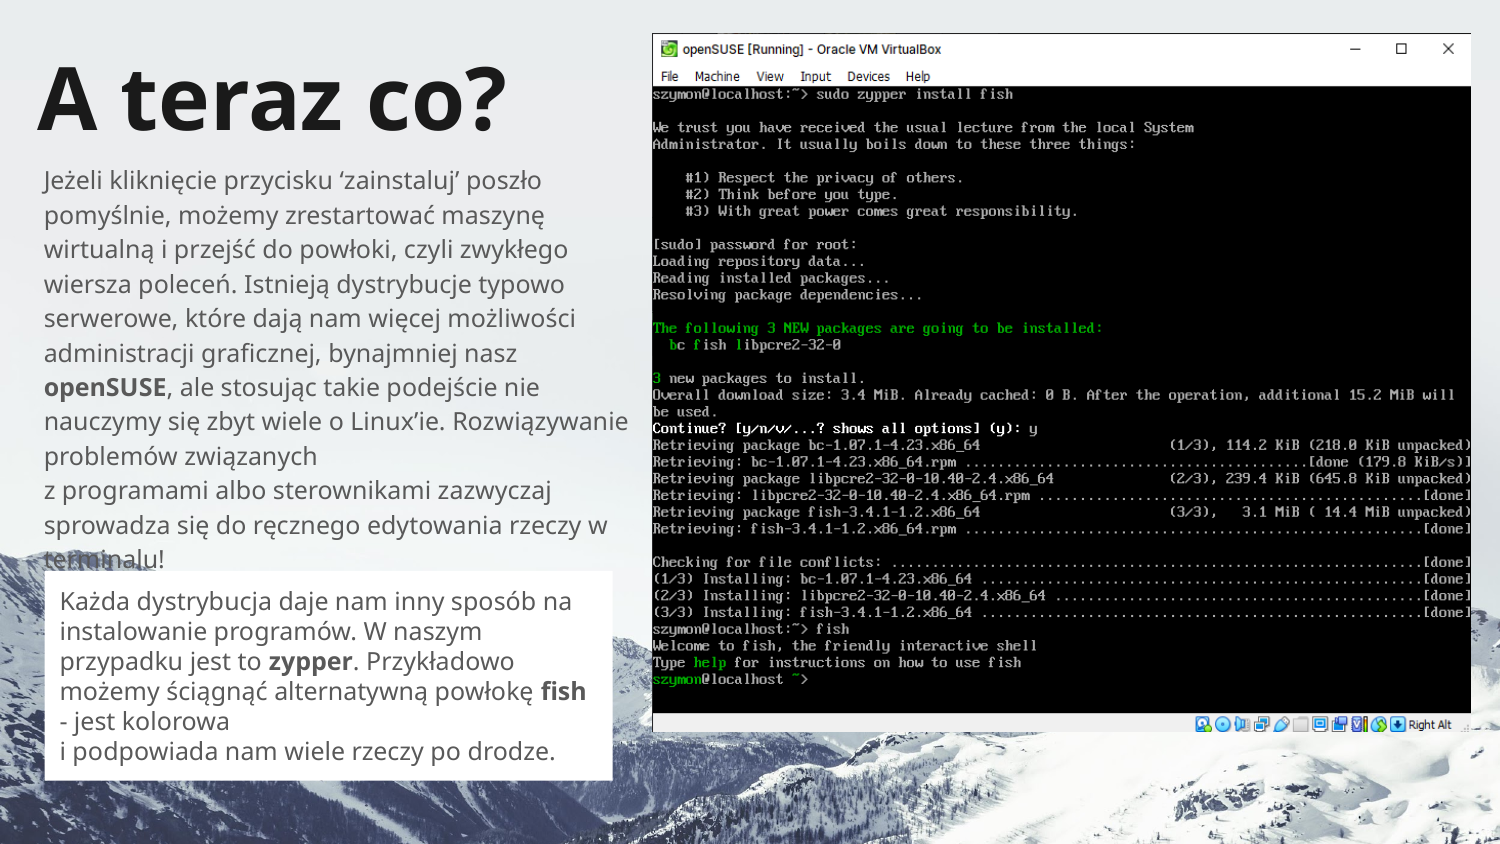

# A teraz co?
Jeżeli kliknięcie przycisku ‘zainstaluj’ poszło pomyślnie, możemy zrestartować maszynę wirtualną i przejść do powłoki, czyli zwykłego wiersza poleceń. Istnieją dystrybucje typowo serwerowe, które dają nam więcej możliwości administracji graficznej, bynajmniej nasz openSUSE, ale stosując takie podejście nie nauczymy się zbyt wiele o Linux’ie. Rozwiązywanie problemów związanych
z programami albo sterownikami zazwyczaj sprowadza się do ręcznego edytowania rzeczy w terminalu!
Każda dystrybucja daje nam inny sposób na instalowanie programów. W naszym przypadku jest to zypper. Przykładowo możemy ściągnąć alternatywną powłokę fish - jest kolorowa
i podpowiada nam wiele rzeczy po drodze.